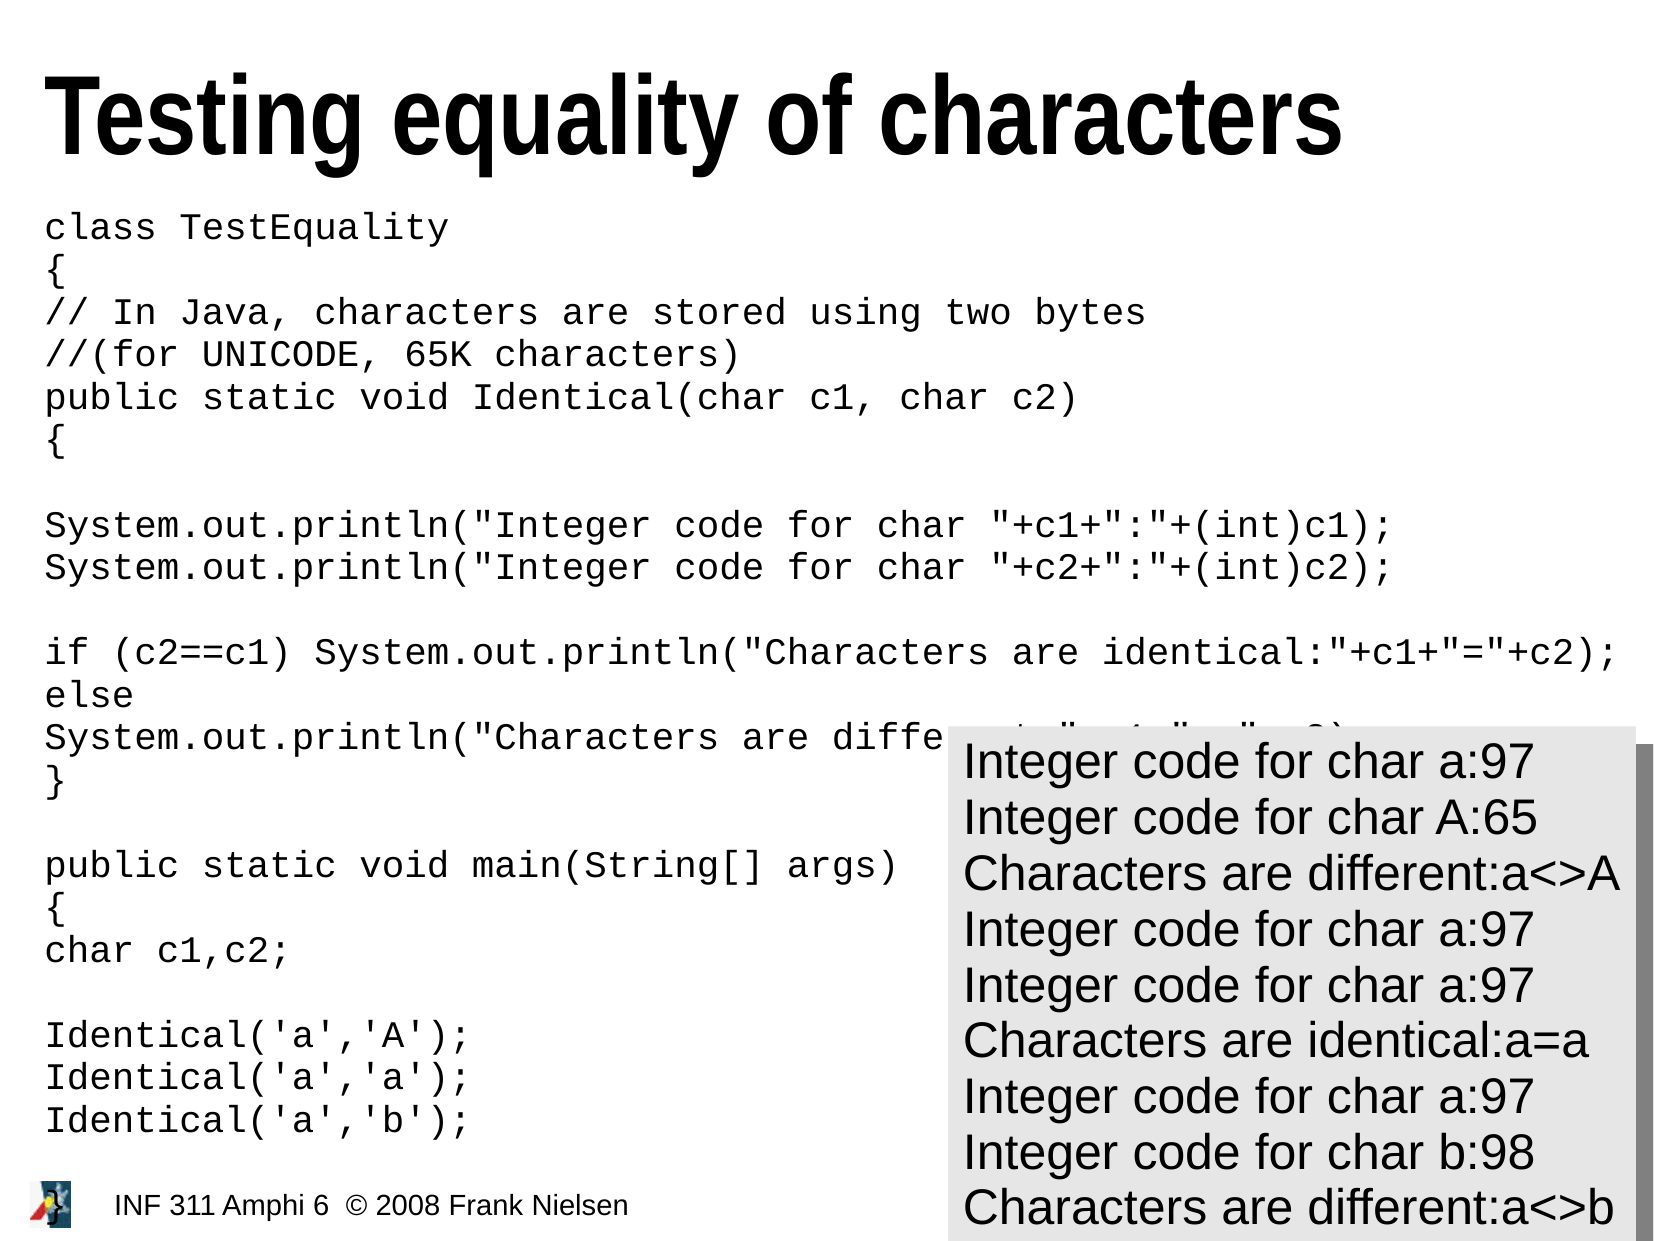

Testing equality of characters
class TestEquality
{
// In Java, characters are stored using two bytes
//(for UNICODE, 65K characters)
public static void Identical(char c1, char c2)
{
System.out.println("Integer code for char "+c1+":"+(int)c1);
System.out.println("Integer code for char "+c2+":"+(int)c2);
if (c2==c1) System.out.println("Characters are identical:"+c1+"="+c2);
else
System.out.println("Characters are different:"+c1+"<>"+c2);
}
public static void main(String[] args)
{
char c1,c2;
Identical('a','A');
Identical('a','a');
Identical('a','b');
}
}
Integer code for char a:97
Integer code for char A:65
Characters are different:a<>A
Integer code for char a:97
Integer code for char a:97
Characters are identical:a=a
Integer code for char a:97
Integer code for char b:98
Characters are different:a<>b